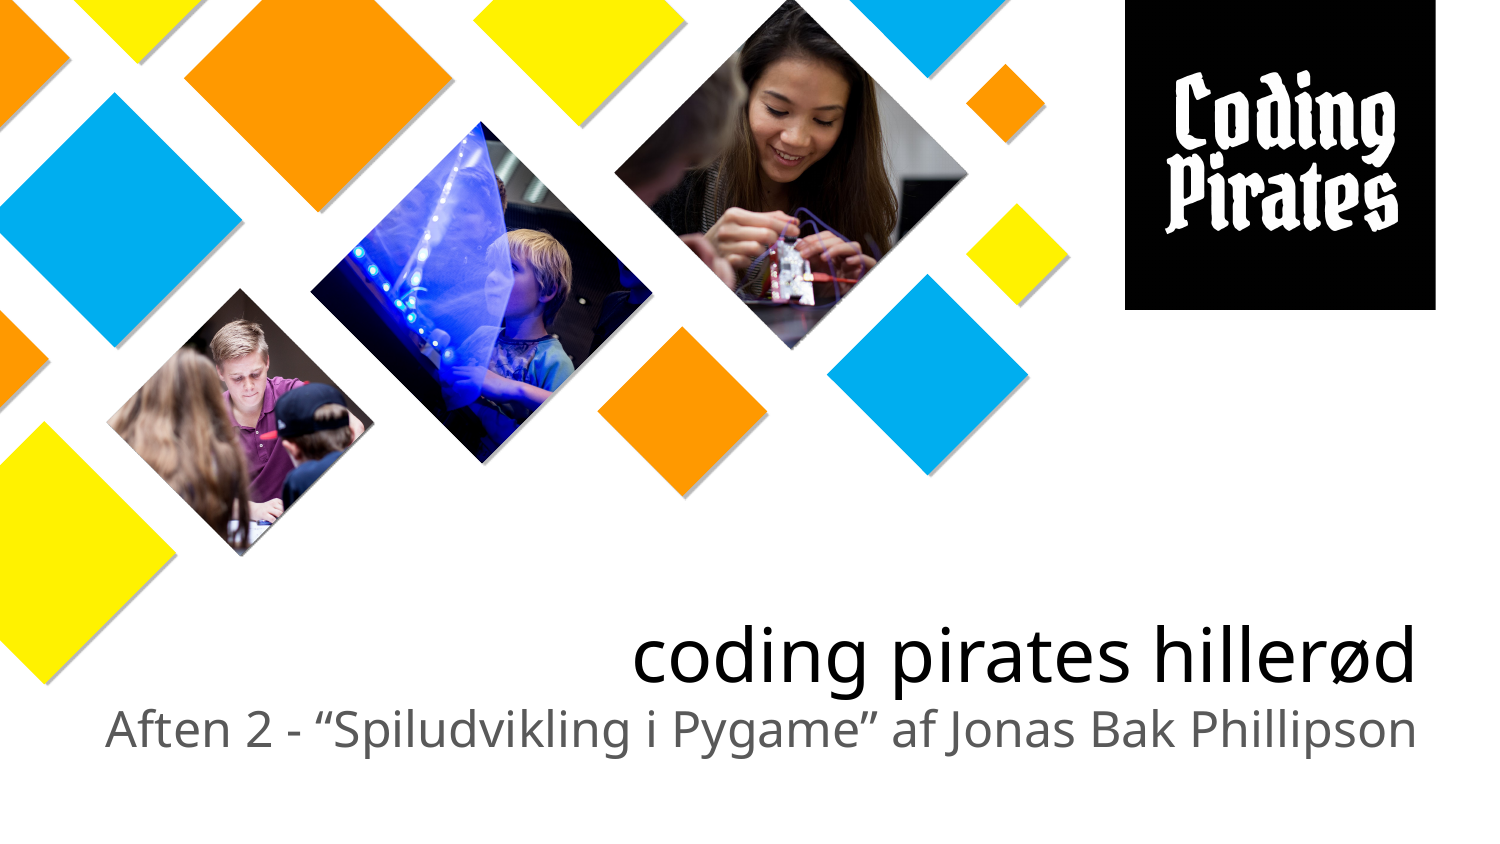

# coding pirates hillerød Aften 2 - “Spiludvikling i Pygame” af Jonas Bak Phillipson